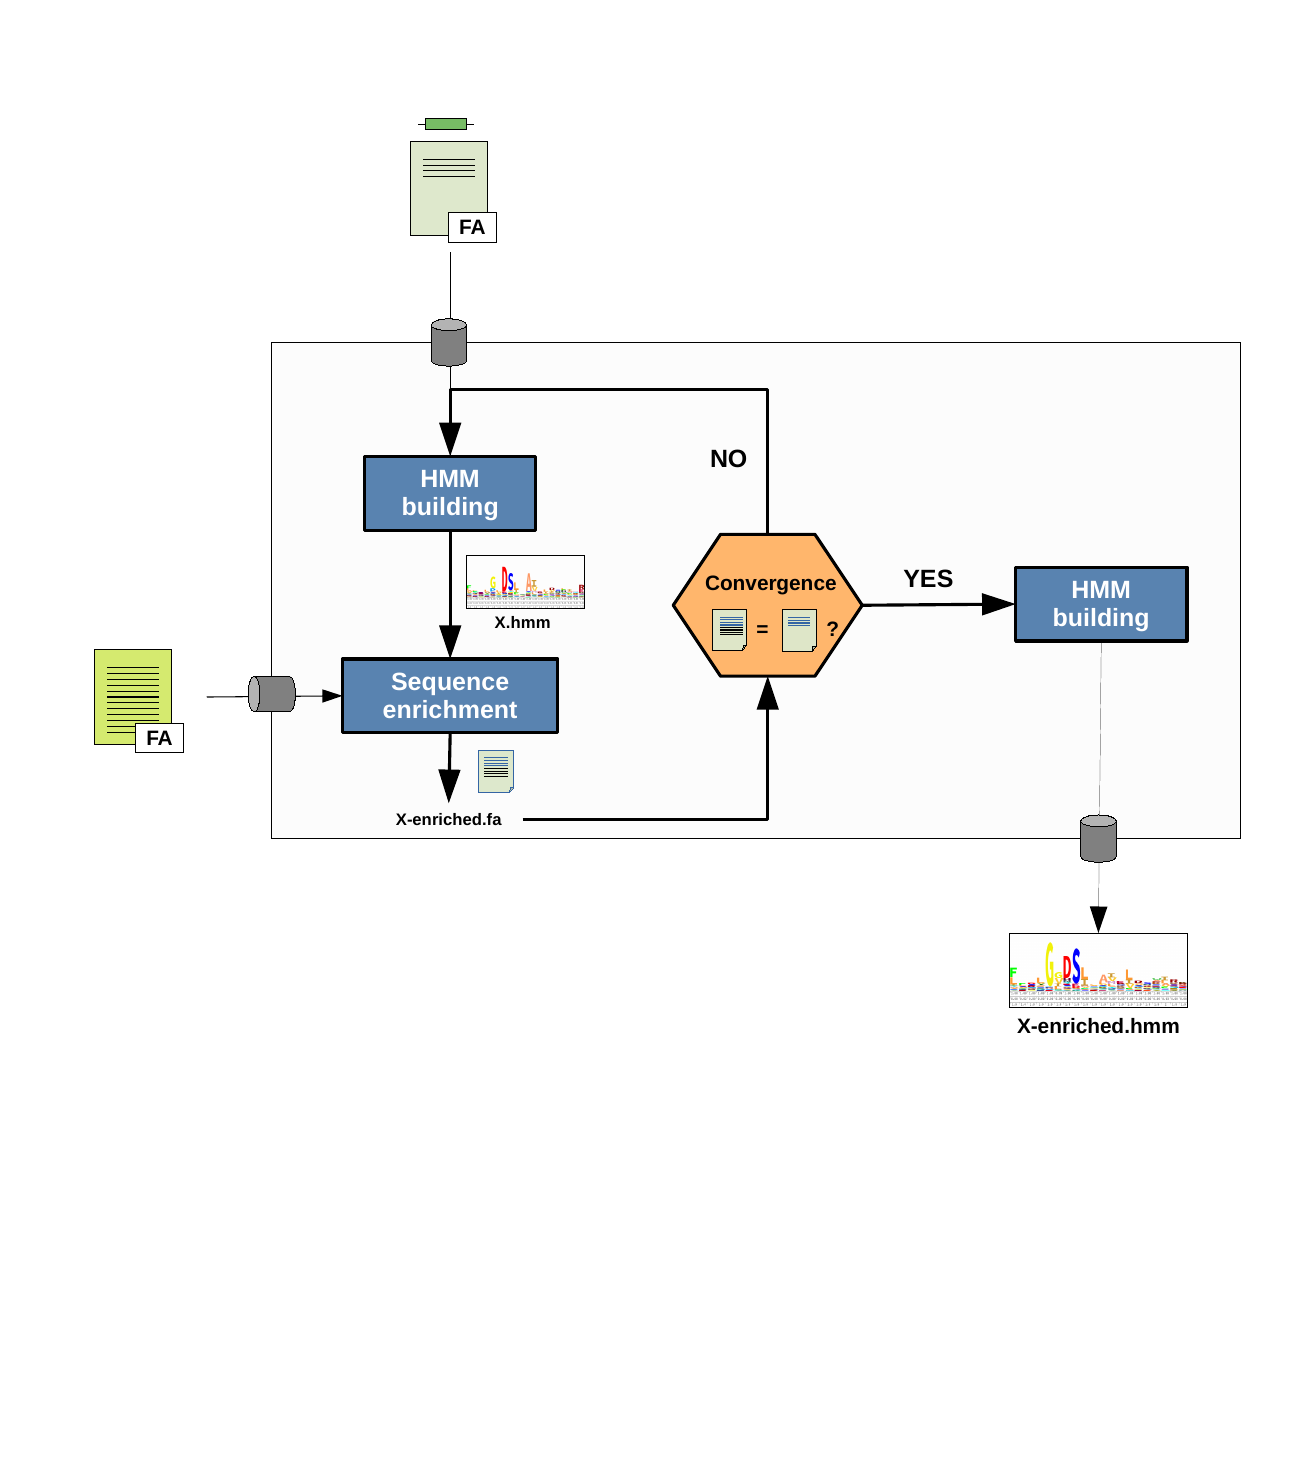

FA
NO
HMM building
Convergence
=
?
YES
HMM building
X.hmm
X.hmm
Sequence enrichment
FA
X-enriched.fa
X-enriched.hmm